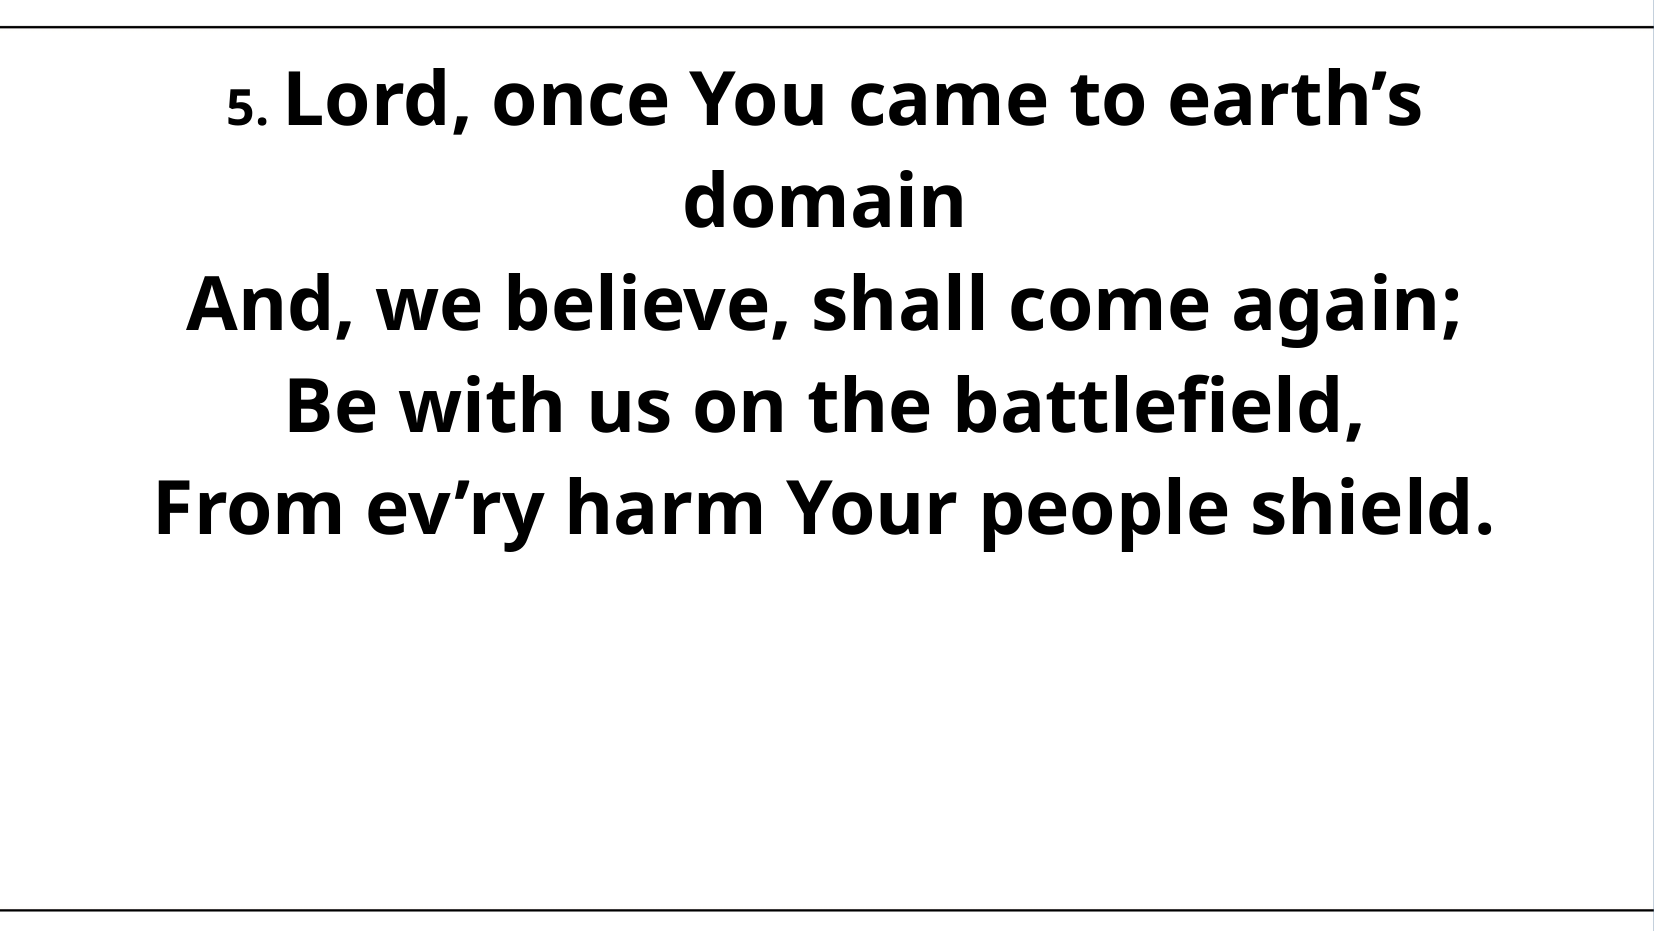

5. Lord, once You came to earth’s domain
And, we believe, shall come again;
Be with us on the battlefield,
From ev’ry harm Your people shield.